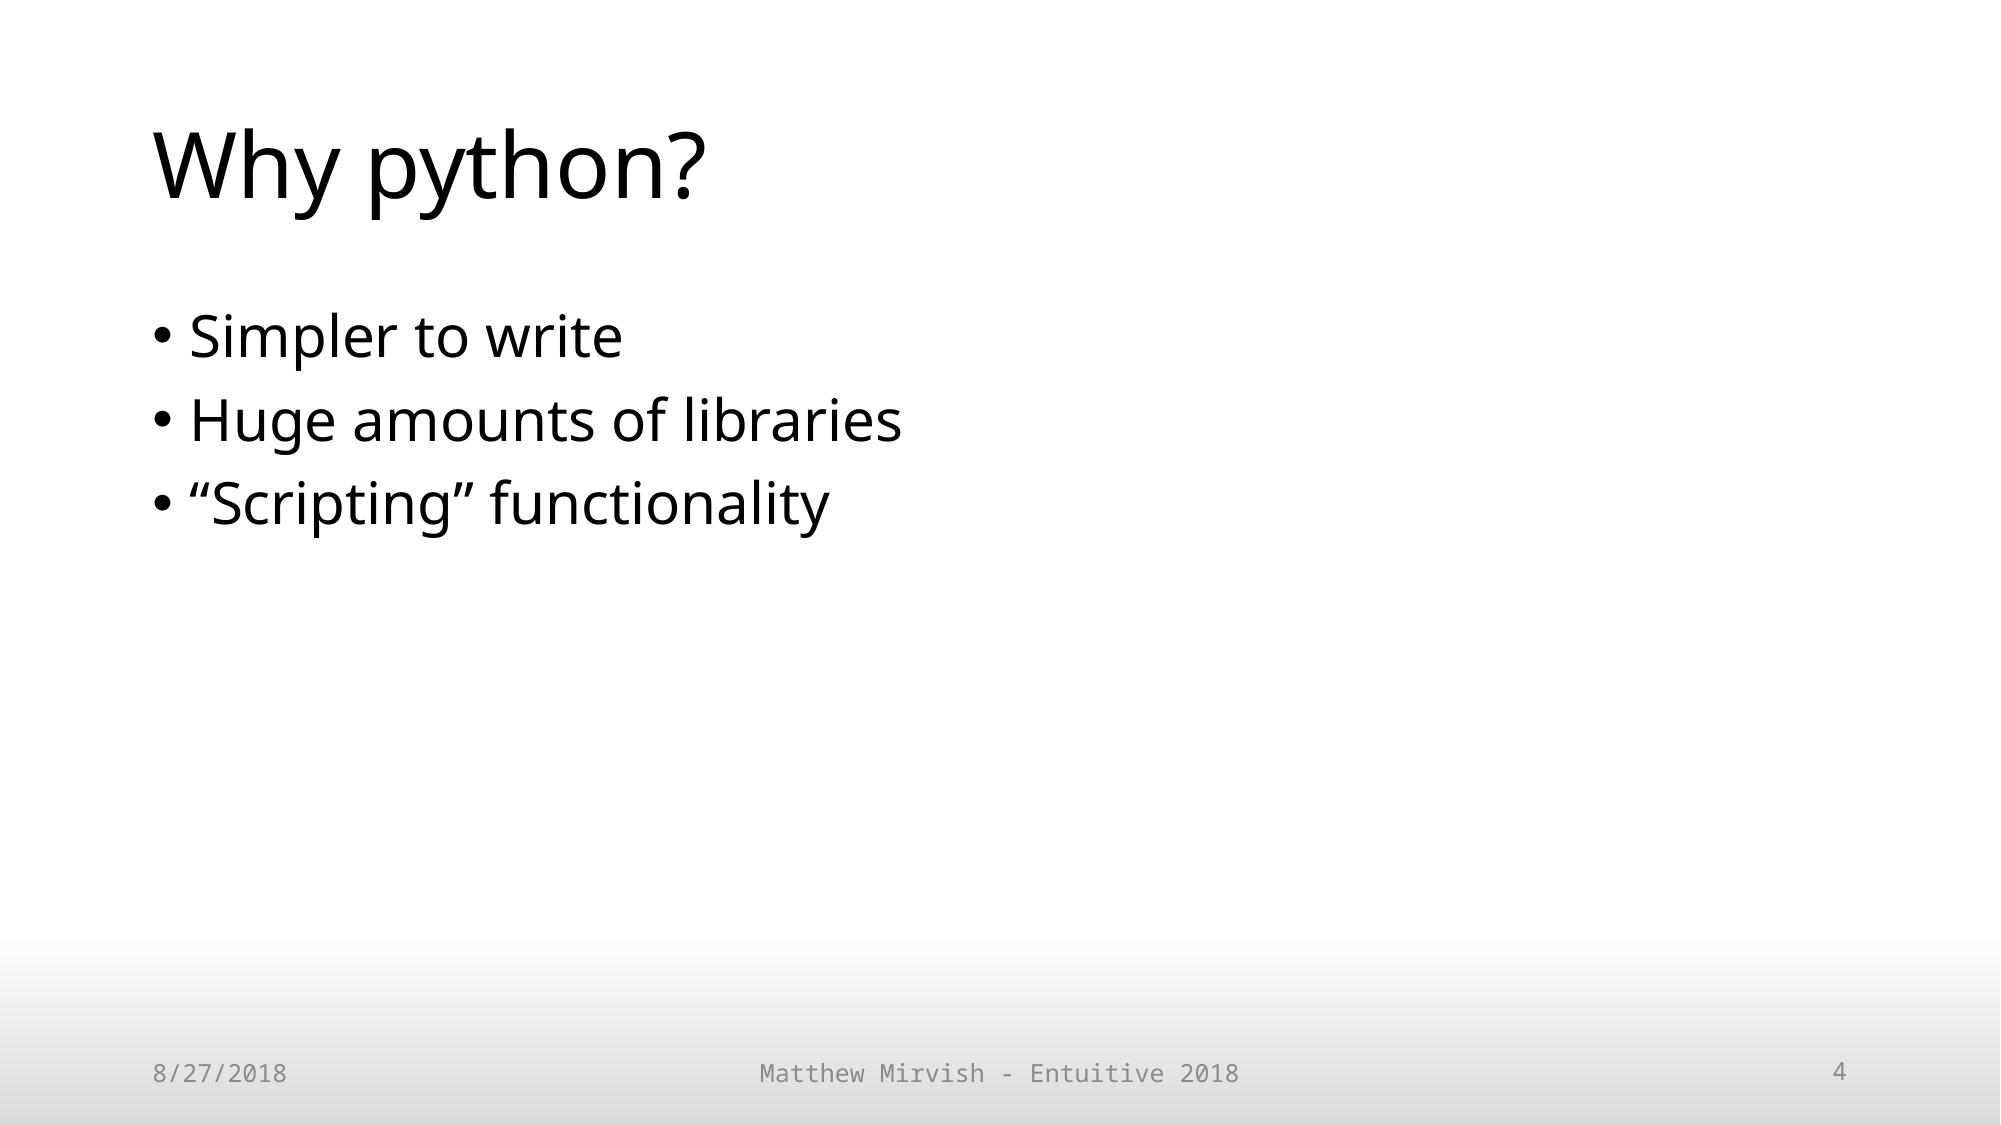

# Why python?
Simpler to write
Huge amounts of libraries
“Scripting” functionality
8/27/2018
Matthew Mirvish - Entuitive 2018